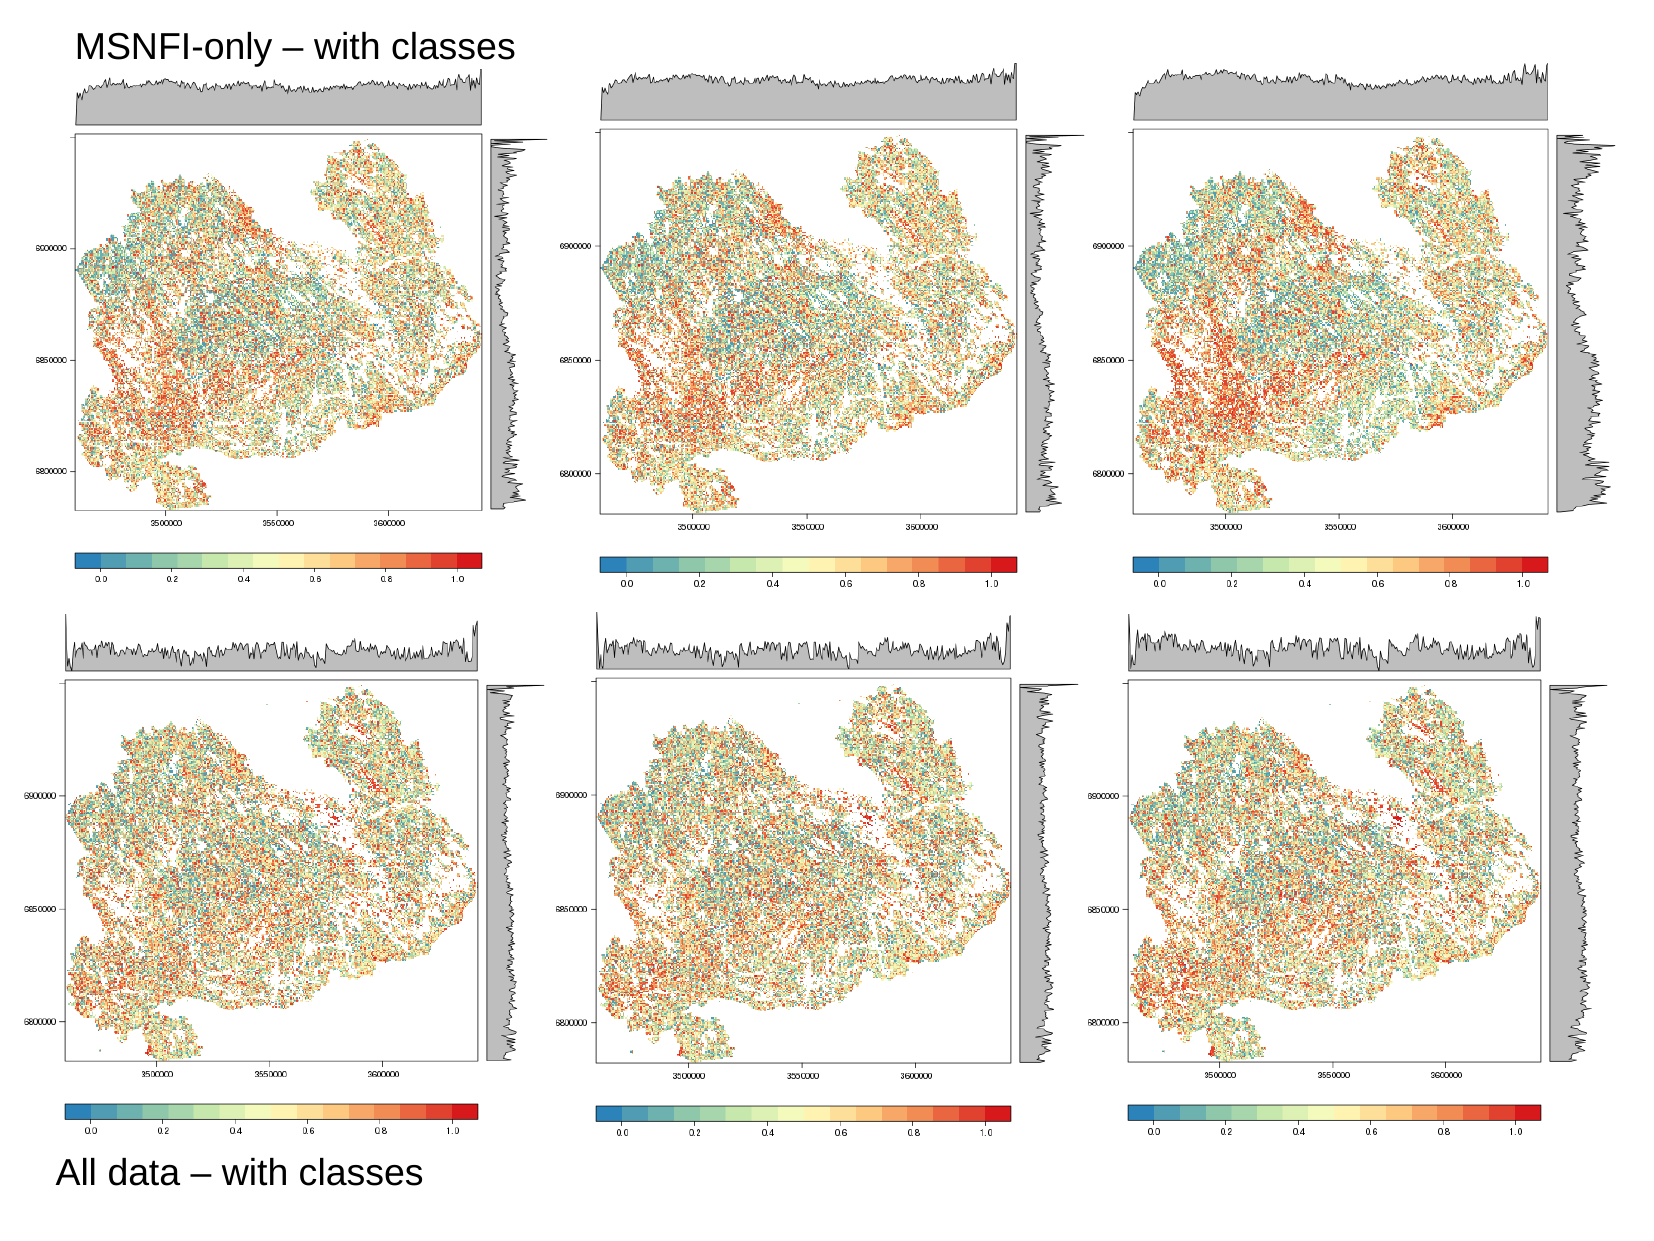

MSNFI-only – with classes
All data – with classes